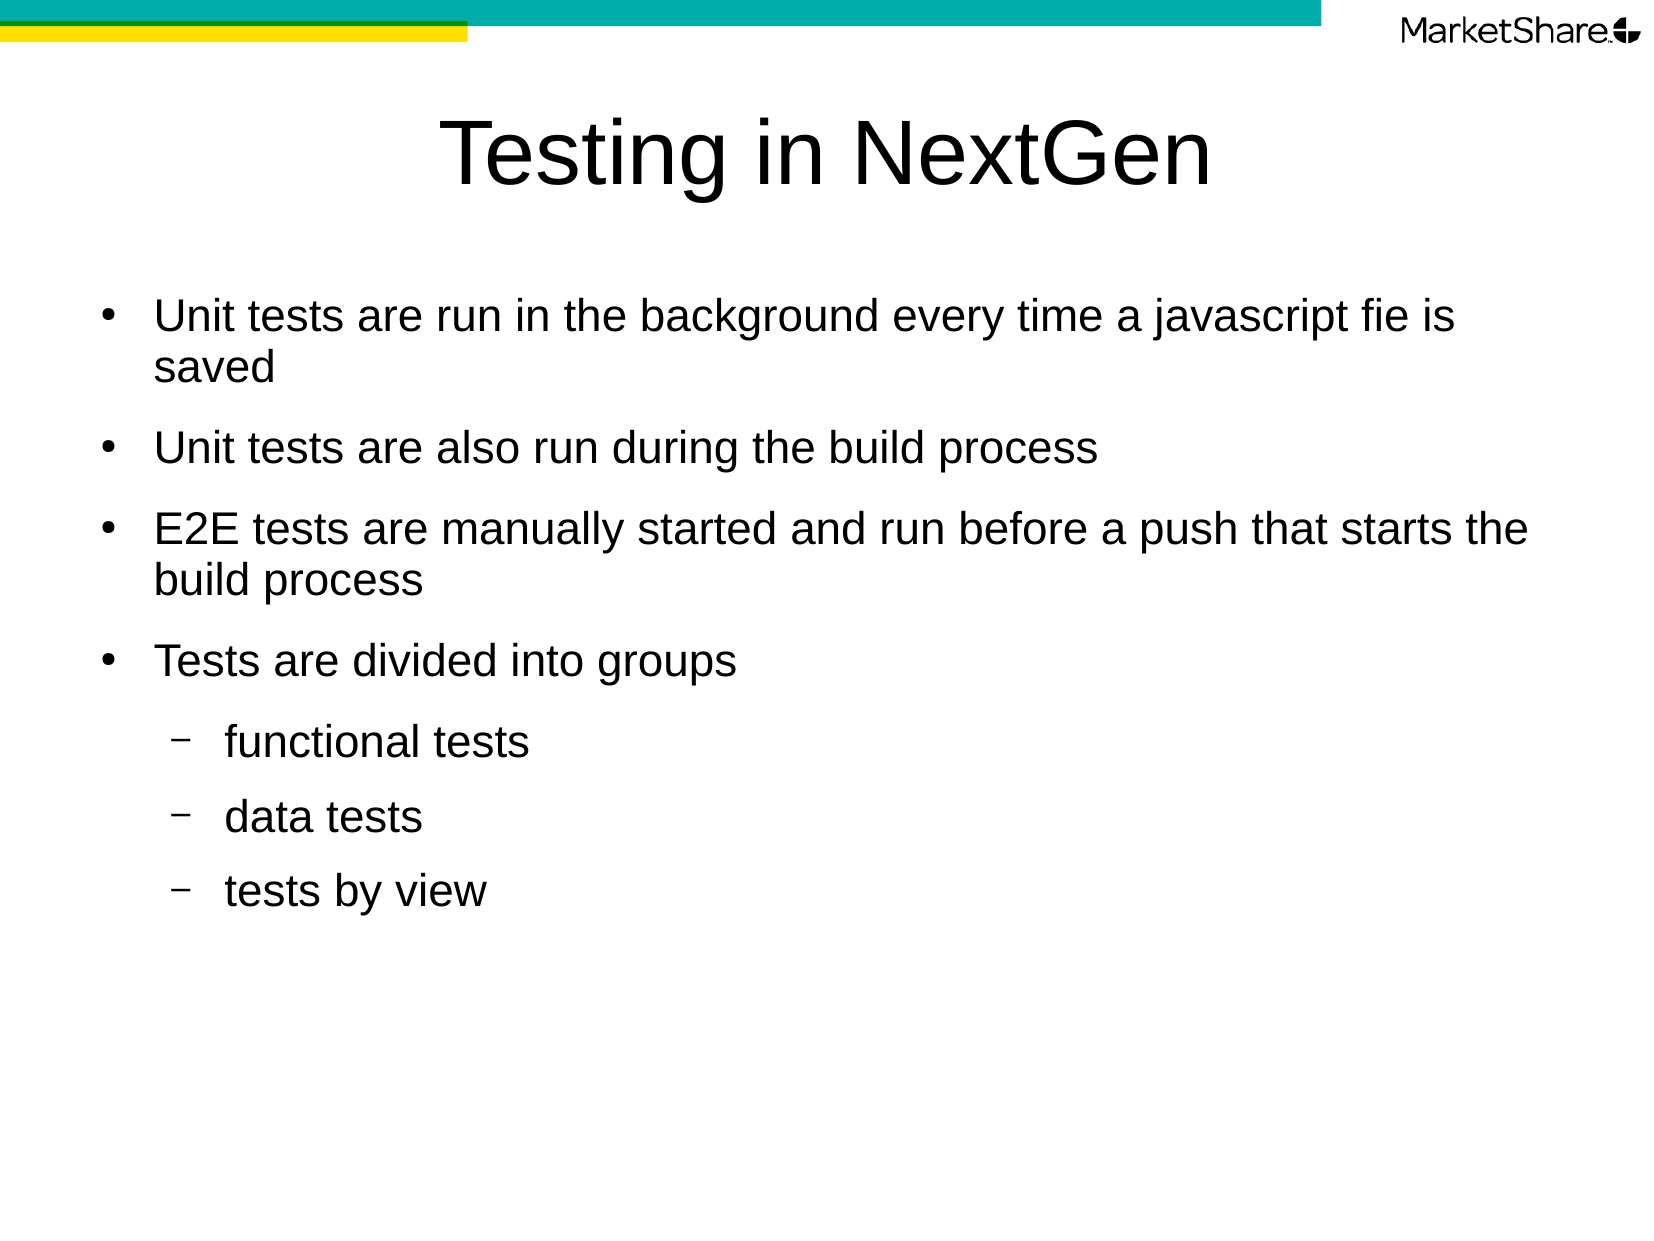

# Testing in NextGen
Unit tests are run in the background every time a javascript fie is saved
Unit tests are also run during the build process
E2E tests are manually started and run before a push that starts the build process
Tests are divided into groups
functional tests
data tests
tests by view